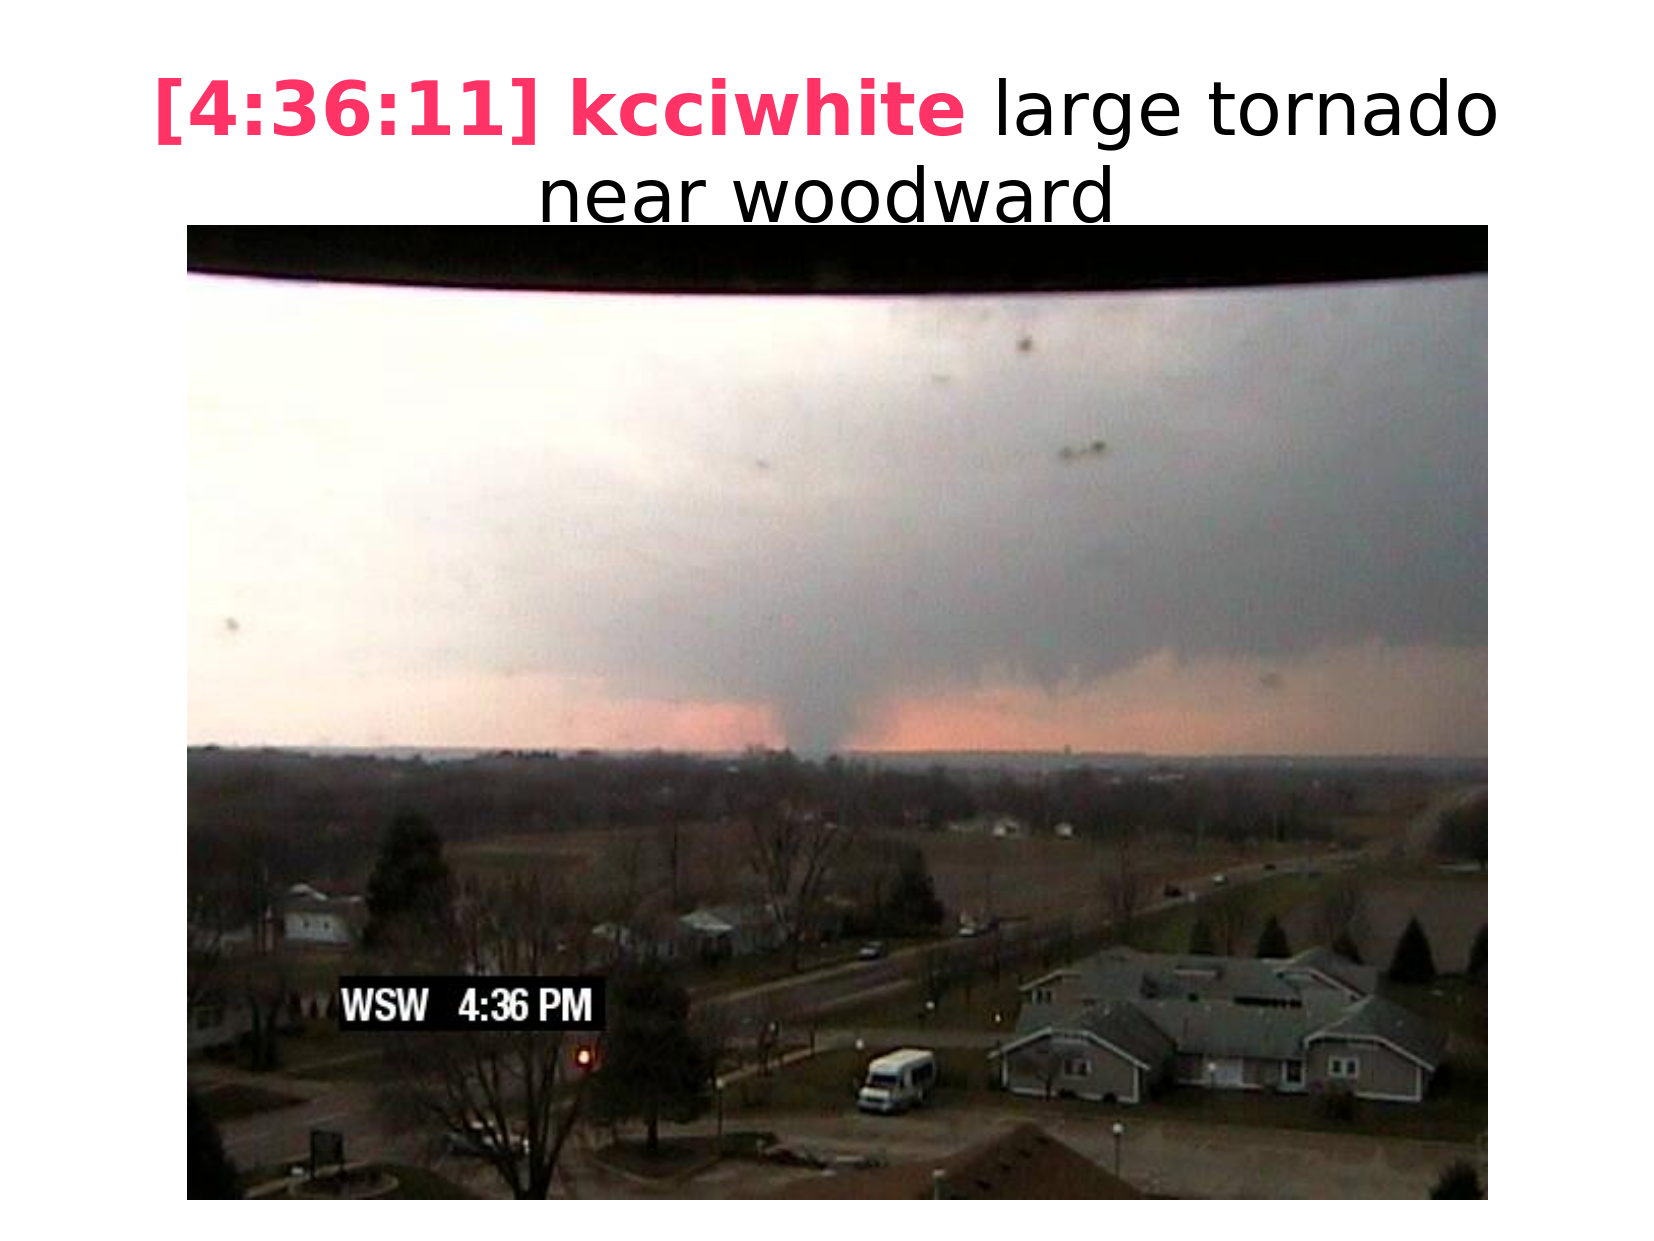

# [4:36:11] kcciwhite large tornado near woodward